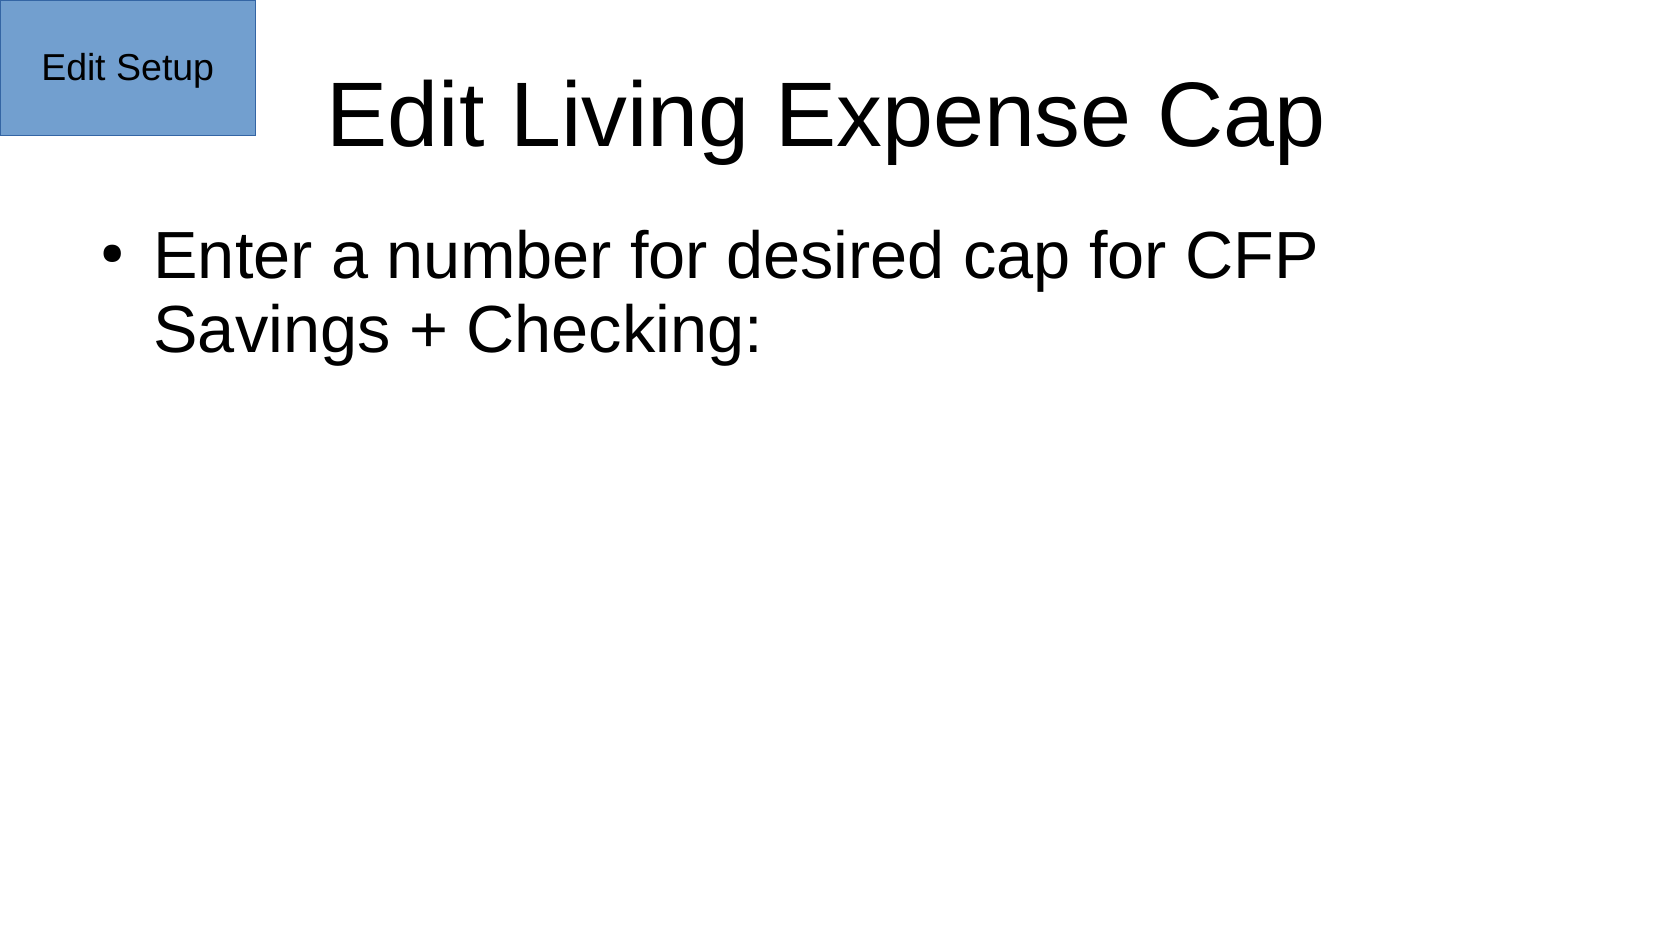

Edit Setup
# Edit Living Expense Cap
Enter a number for desired cap for CFP Savings + Checking: